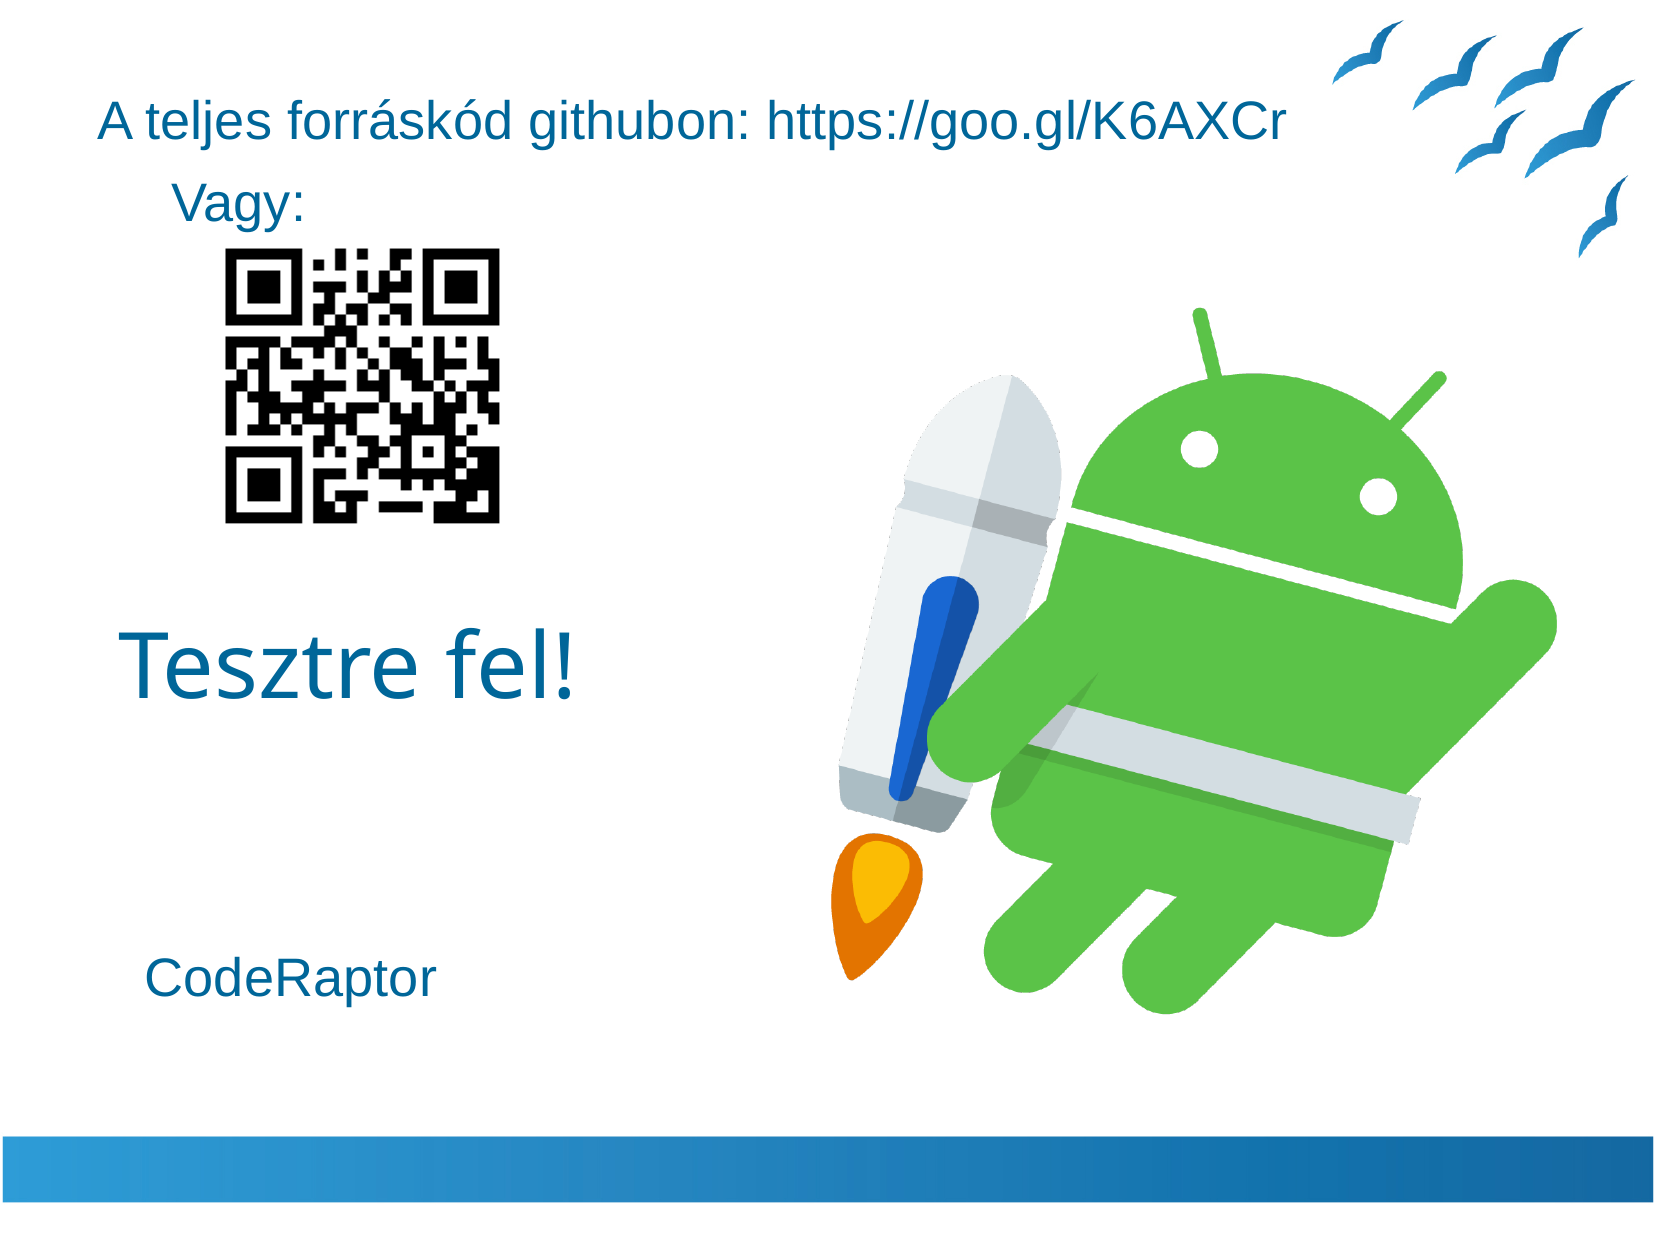

A teljes forráskód githubon: https://goo.gl/K6AXCr
	Vagy:
# Tesztre fel!
CodeRaptor